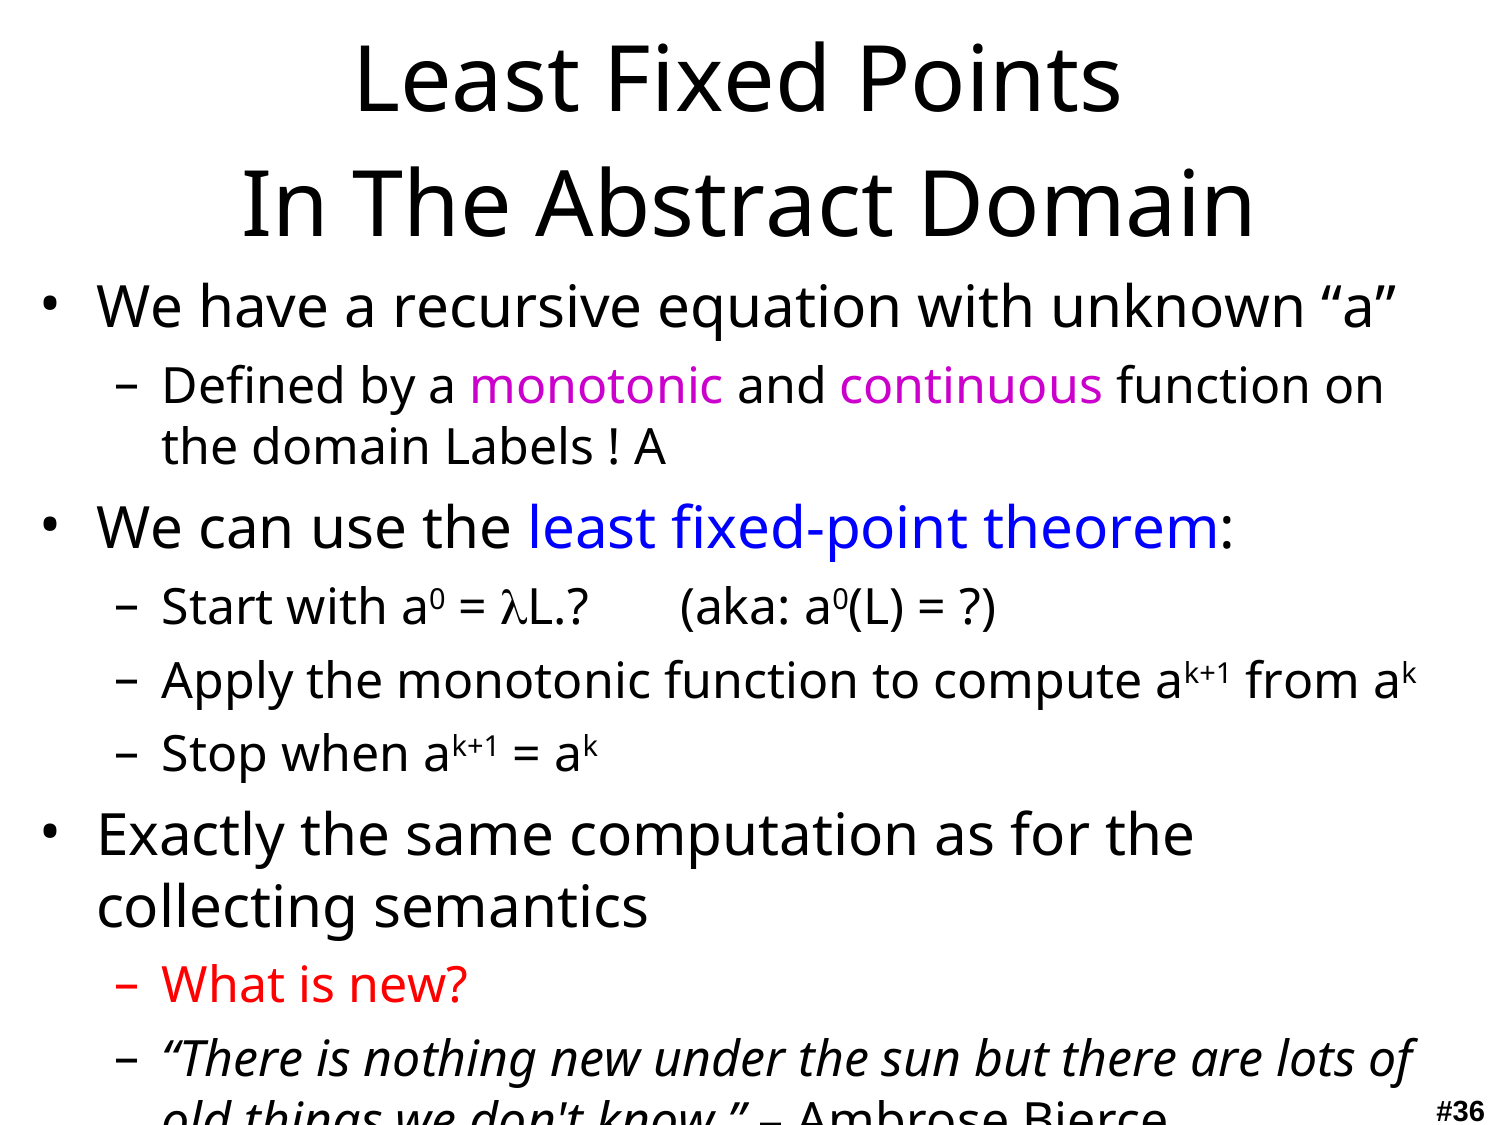

# Least Fixed Points In The Abstract Domain
We have a recursive equation with unknown “a”
Defined by a monotonic and continuous function on the domain Labels ! A
We can use the least fixed-point theorem:
Start with a0 = L.? (aka: a0(L) = ?)
Apply the monotonic function to compute ak+1 from ak
Stop when ak+1 = ak
Exactly the same computation as for the collecting semantics
What is new?
“There is nothing new under the sun but there are lots of old things we don't know.” – Ambrose Bierce
36